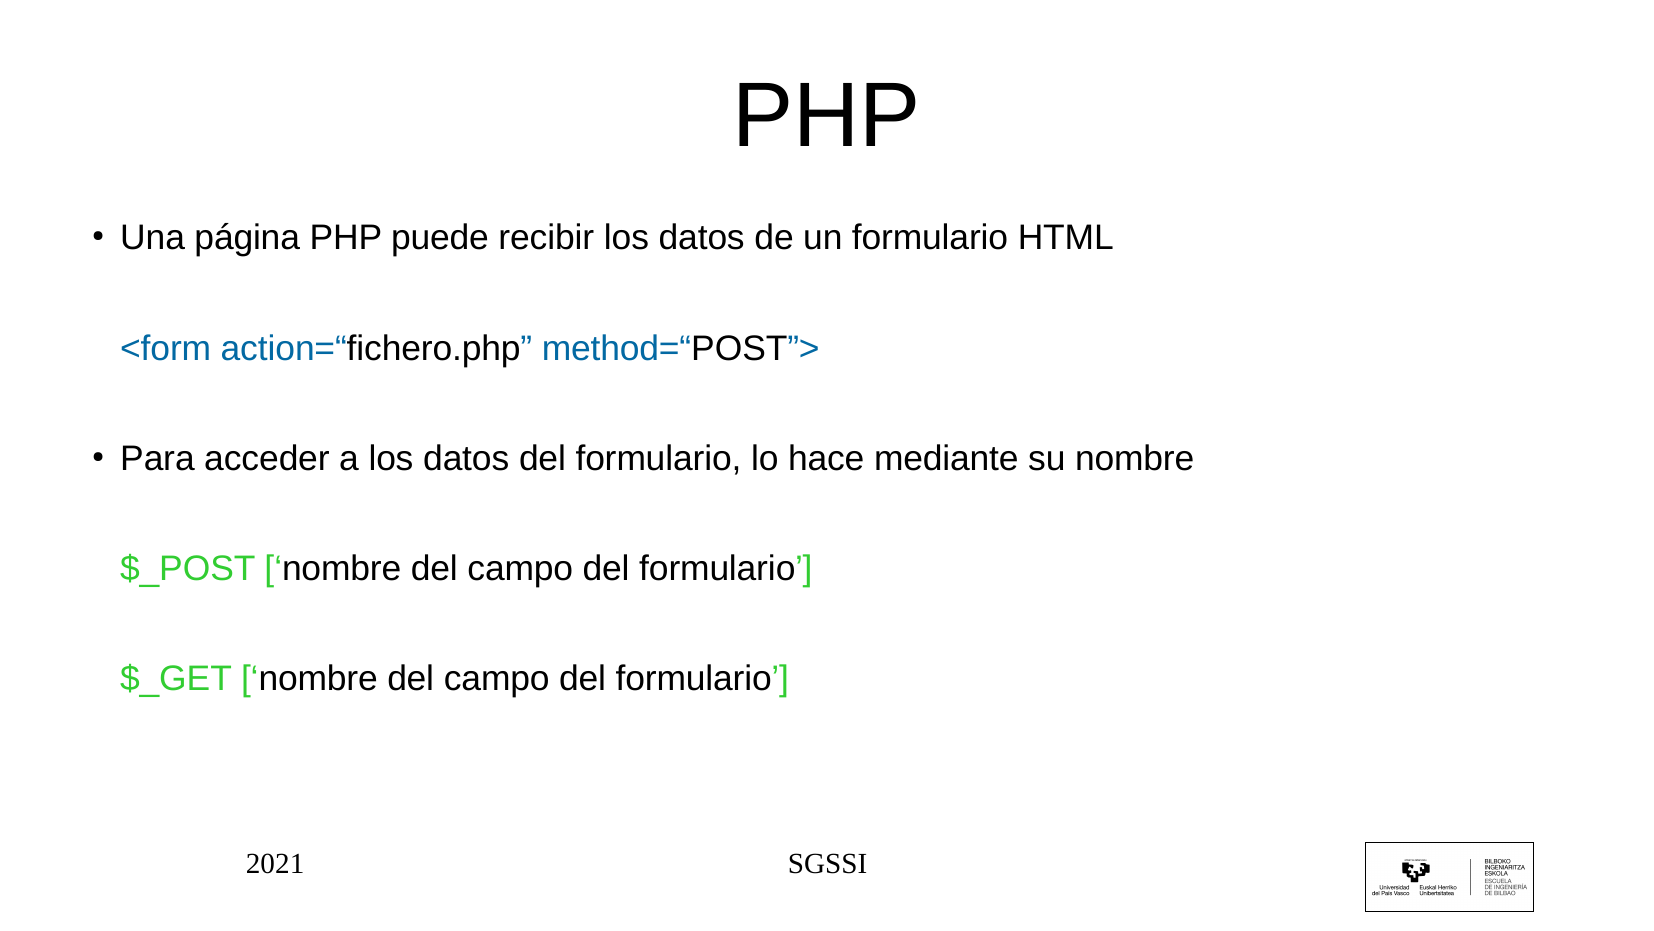

# PHP
Una página PHP puede recibir los datos de un formulario HTML
<form action=“fichero.php” method=“POST”>
Para acceder a los datos del formulario, lo hace mediante su nombre
$_POST [‘nombre del campo del formulario’]
$_GET [‘nombre del campo del formulario’]